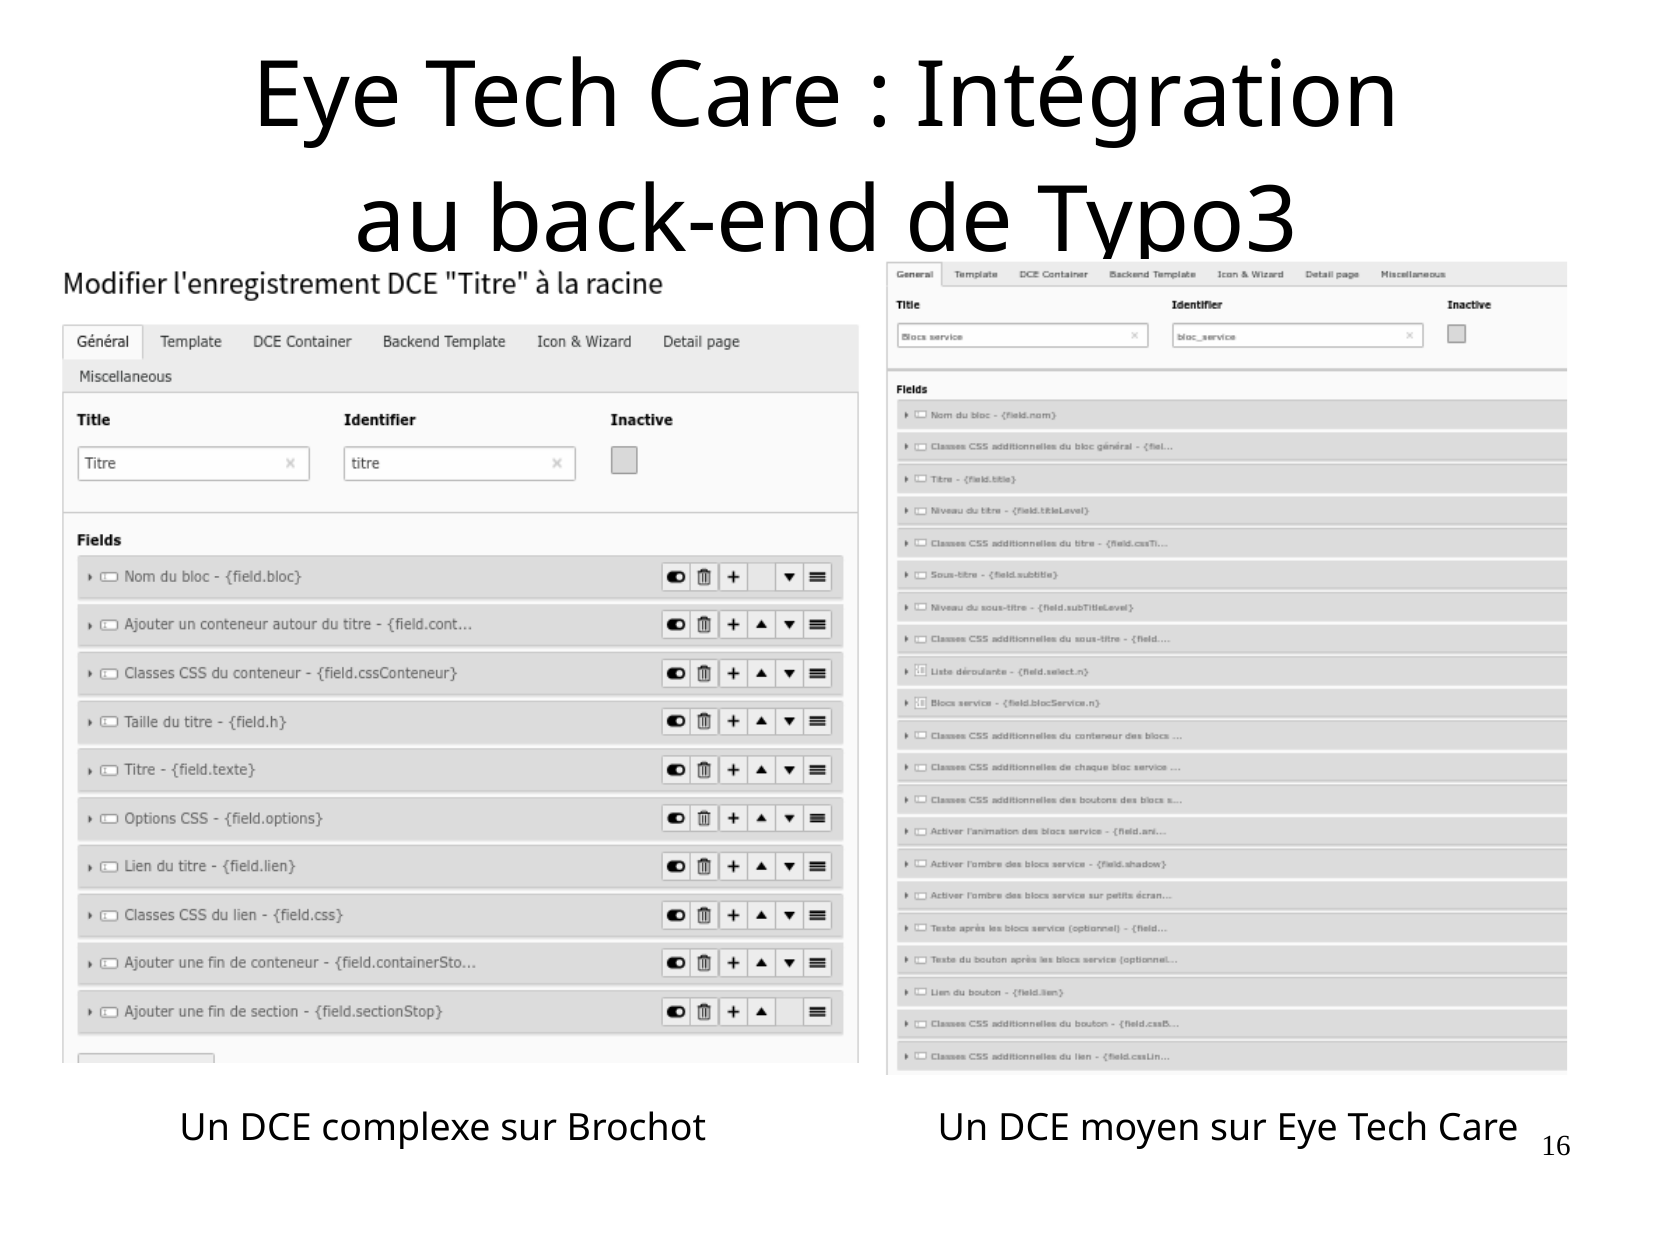

# Eye Tech Care : Intégration au back-end de Typo3
Un DCE complexe sur Brochot
Un DCE moyen sur Eye Tech Care
16